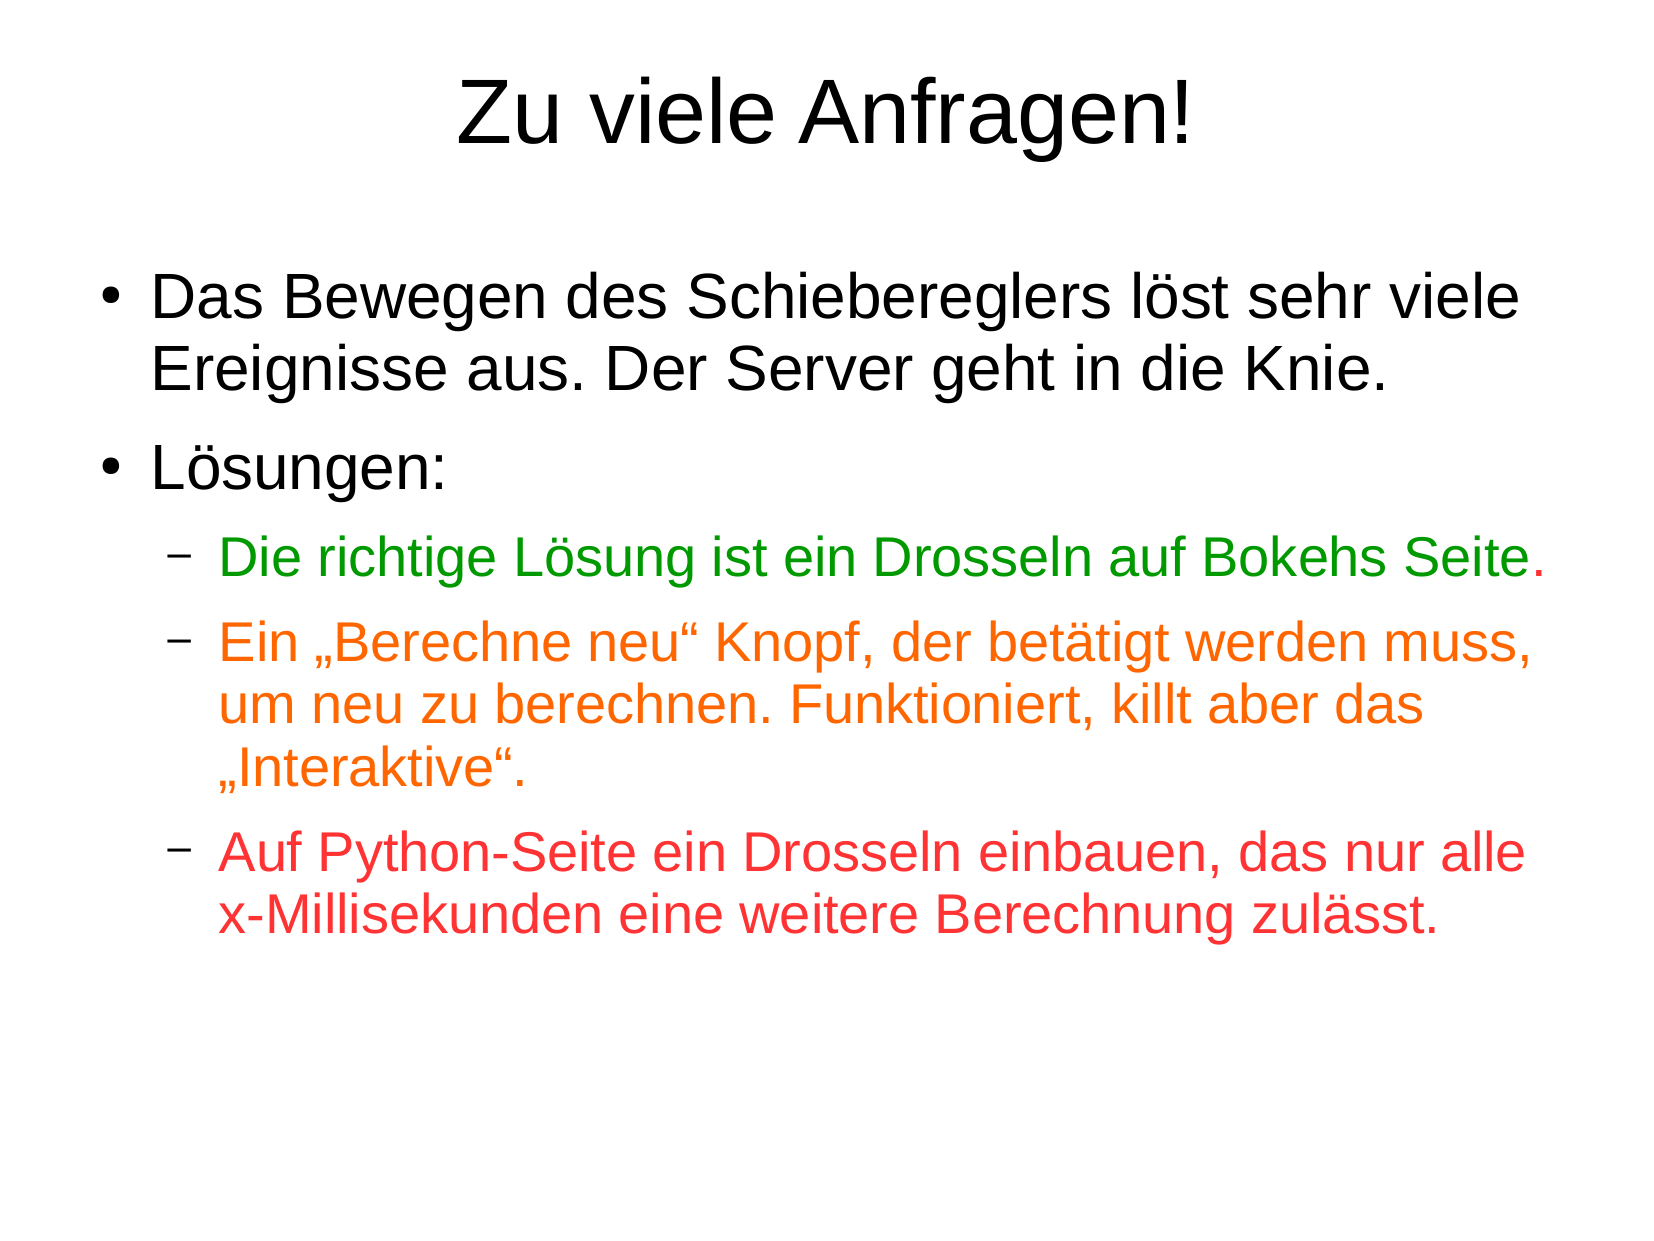

# Zu viele Anfragen!
Das Bewegen des Schiebereglers löst sehr viele Ereignisse aus. Der Server geht in die Knie.
Lösungen:
Die richtige Lösung ist ein Drosseln auf Bokehs Seite.
Ein „Berechne neu“ Knopf, der betätigt werden muss, um neu zu berechnen. Funktioniert, killt aber das „Interaktive“.
Auf Python-Seite ein Drosseln einbauen, das nur alle x-Millisekunden eine weitere Berechnung zulässt.